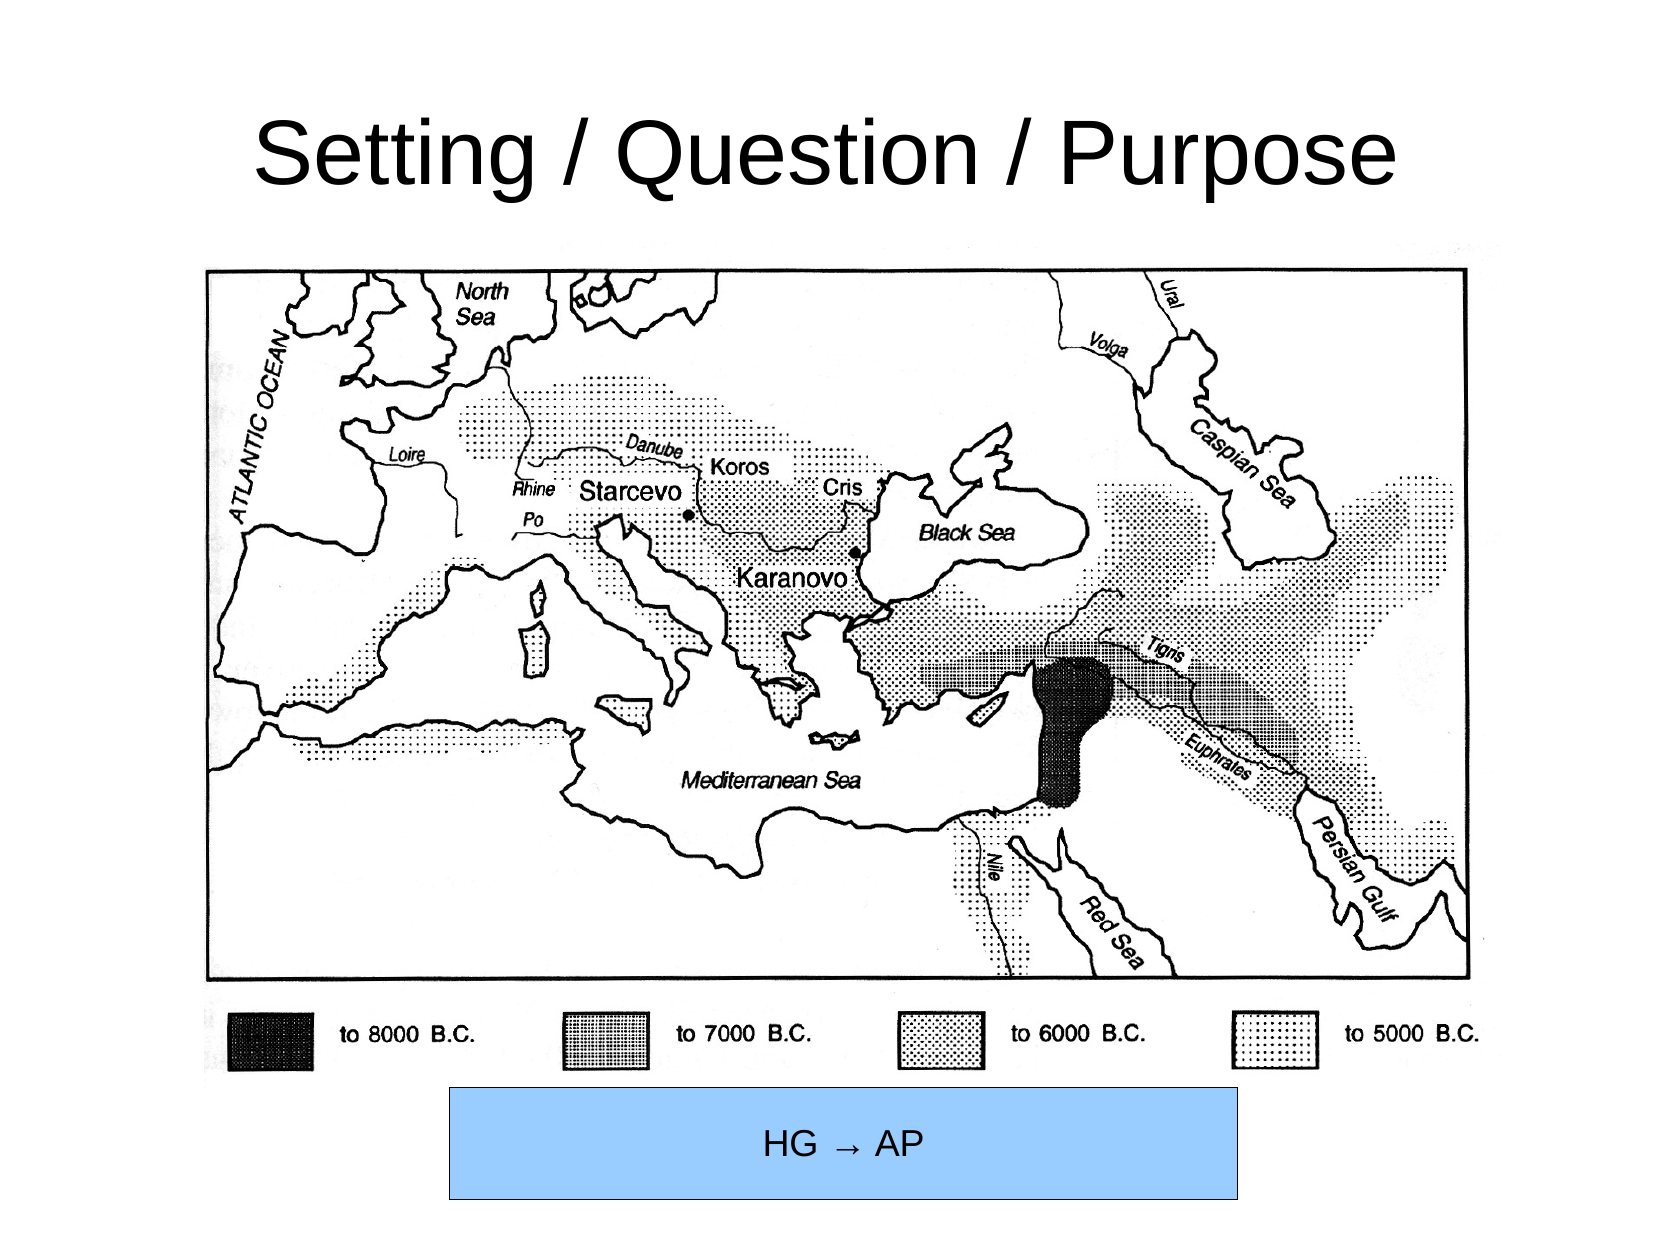

# Setting / Question / Purpose
HG → AP